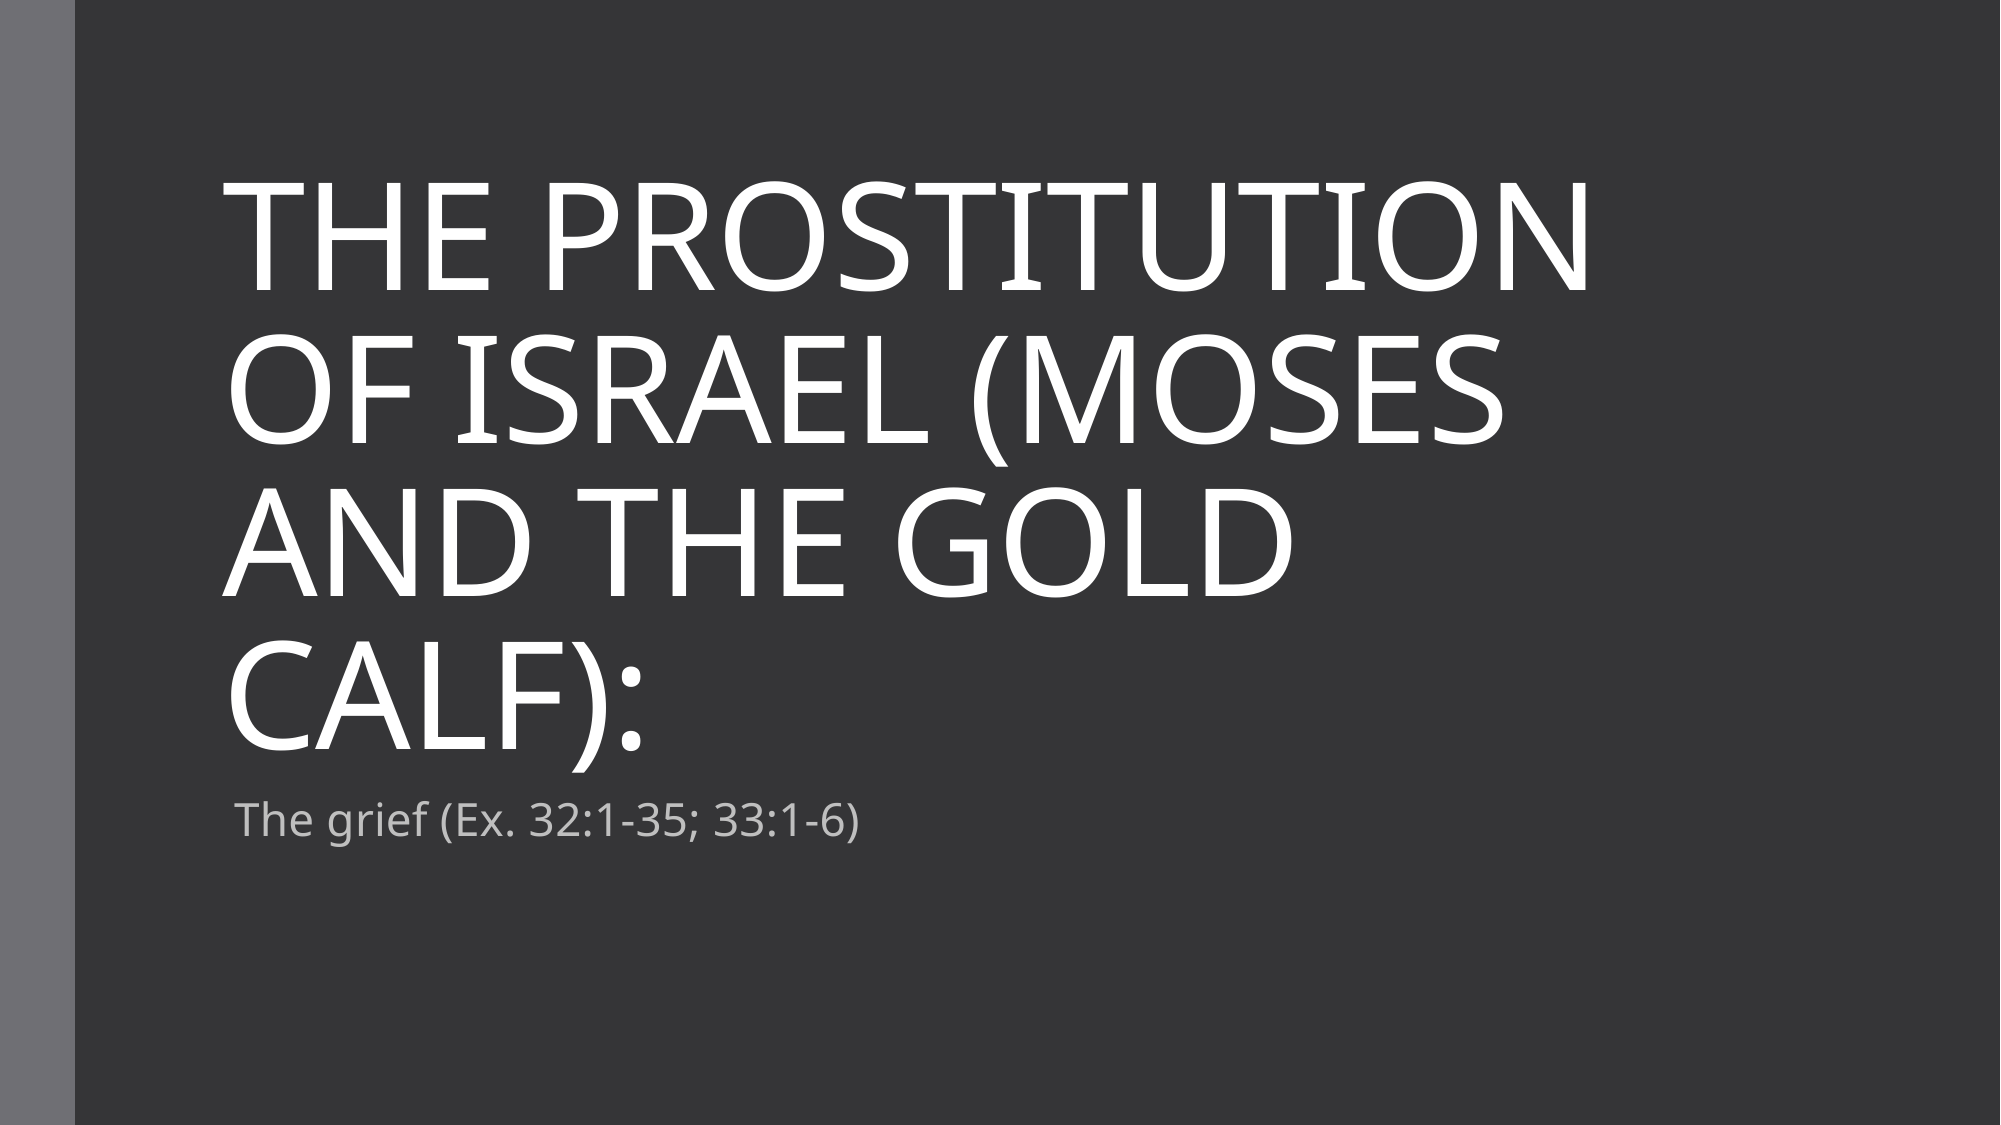

# THE PROSTITUTION OF ISRAEL (MOSES AND THE GOLD CALF):
 The grief (Ex. 32:1-35; 33:1-6)